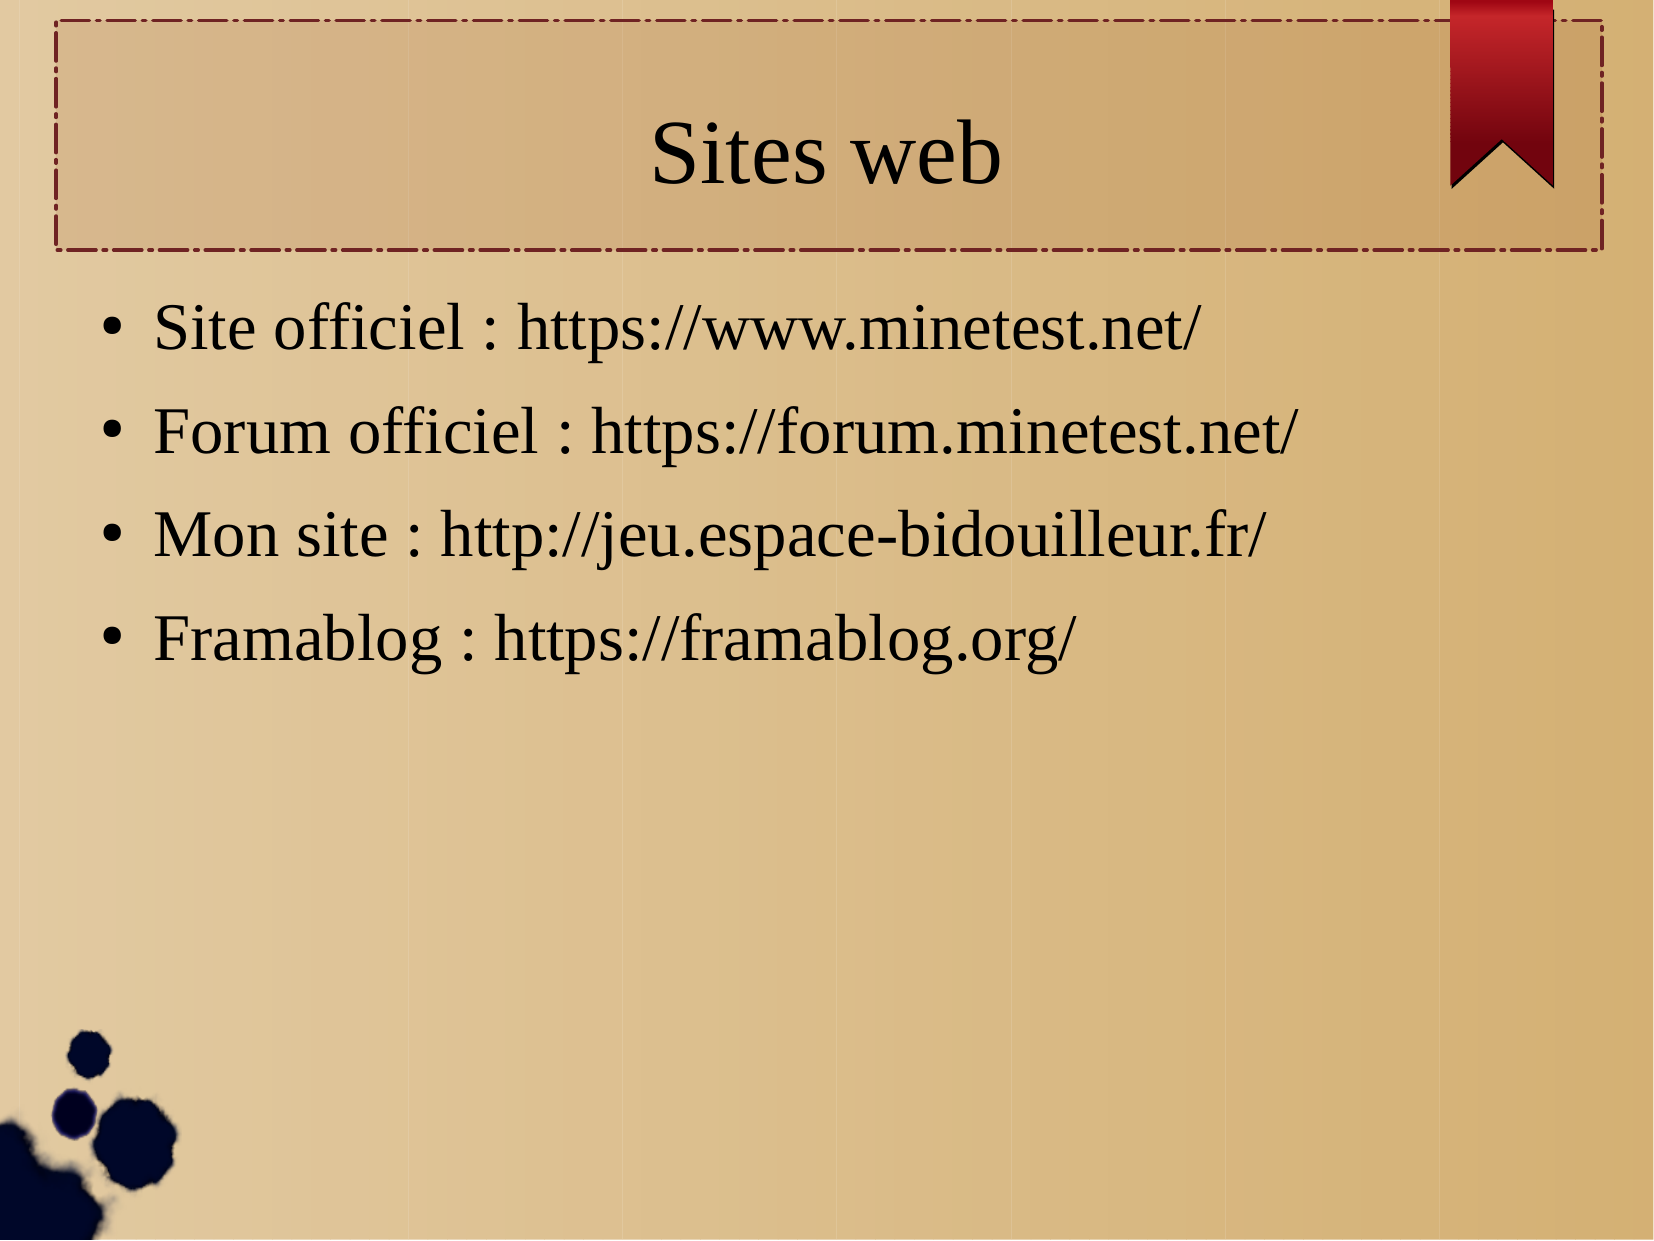

# Sites web
Site officiel : https://www.minetest.net/
Forum officiel : https://forum.minetest.net/
Mon site : http://jeu.espace-bidouilleur.fr/
Framablog : https://framablog.org/